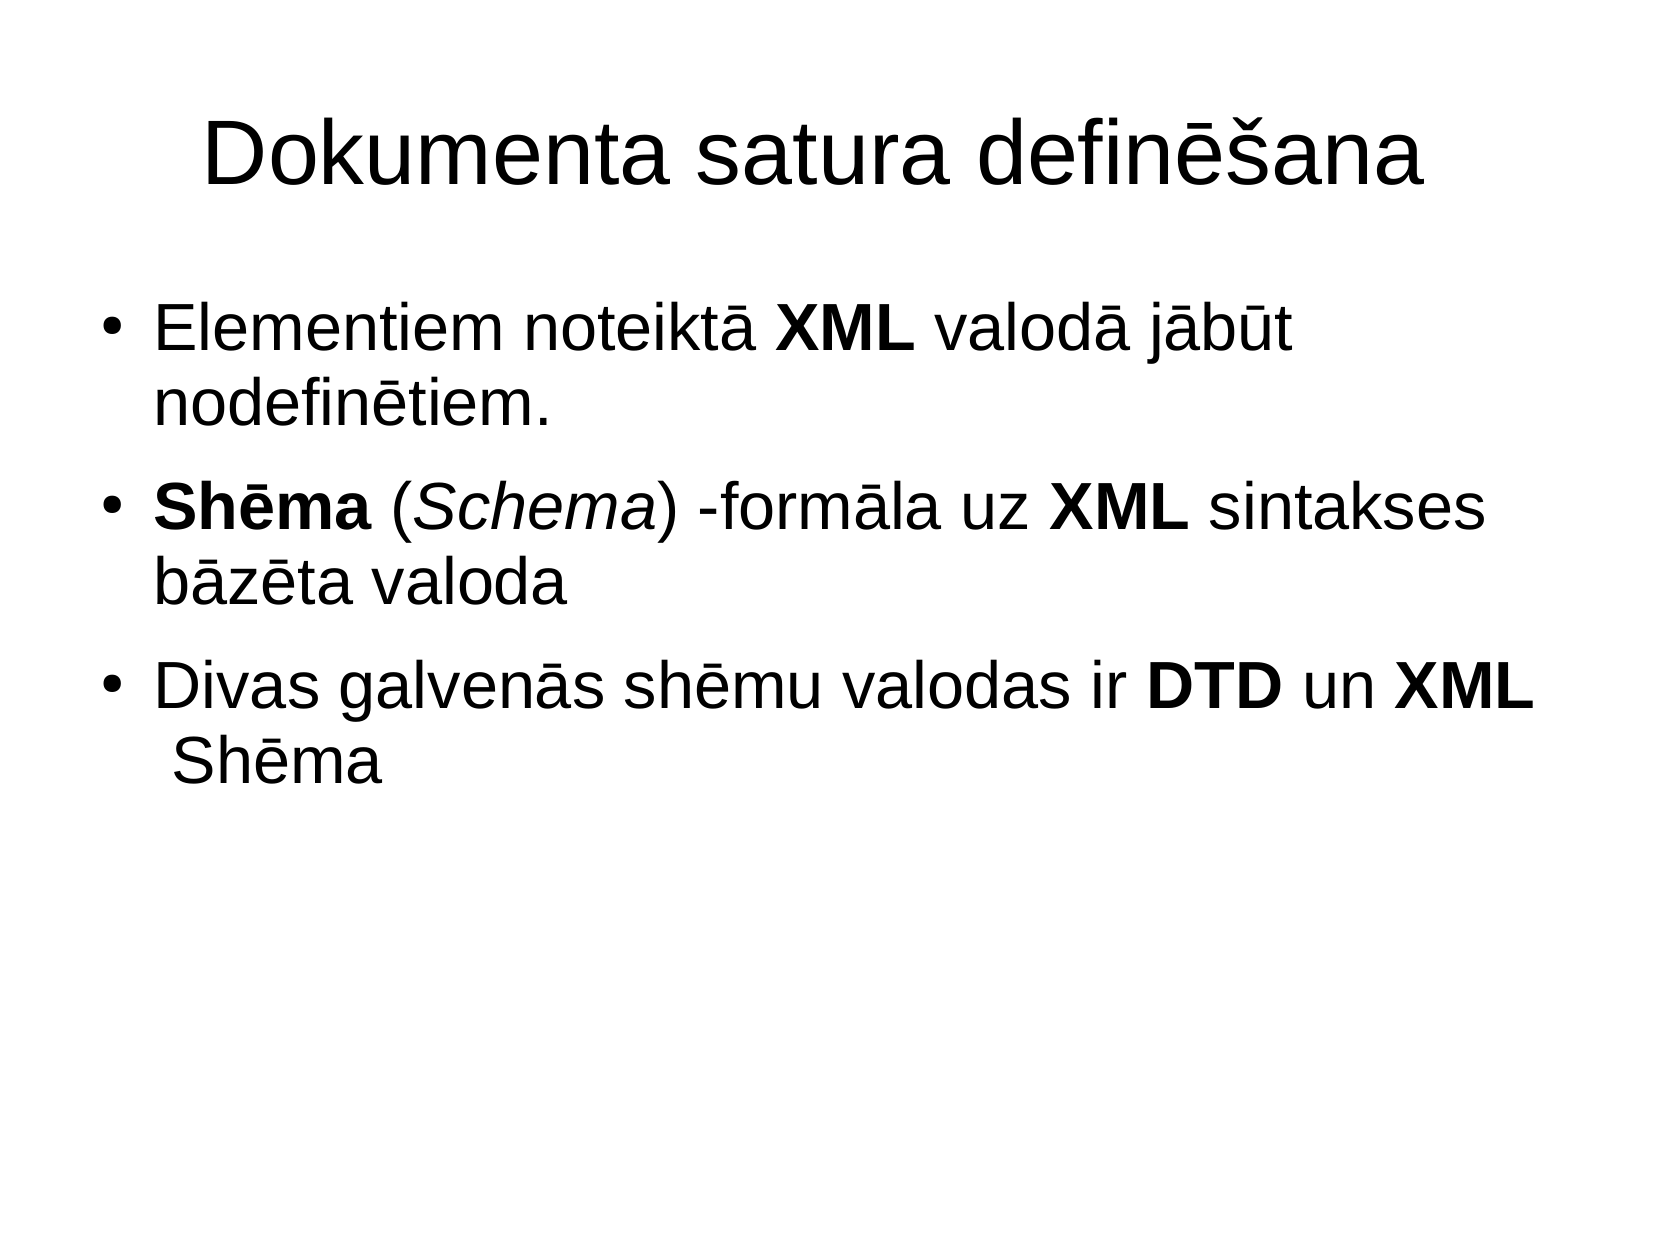

# Dokumenta satura definēšana
Elementiem noteiktā XML valodā jābūt nodefinētiem.
Shēma (Schema) -formāla uz XML sintakses bāzēta valoda
Divas galvenās shēmu valodas ir DTD un XML Shēma